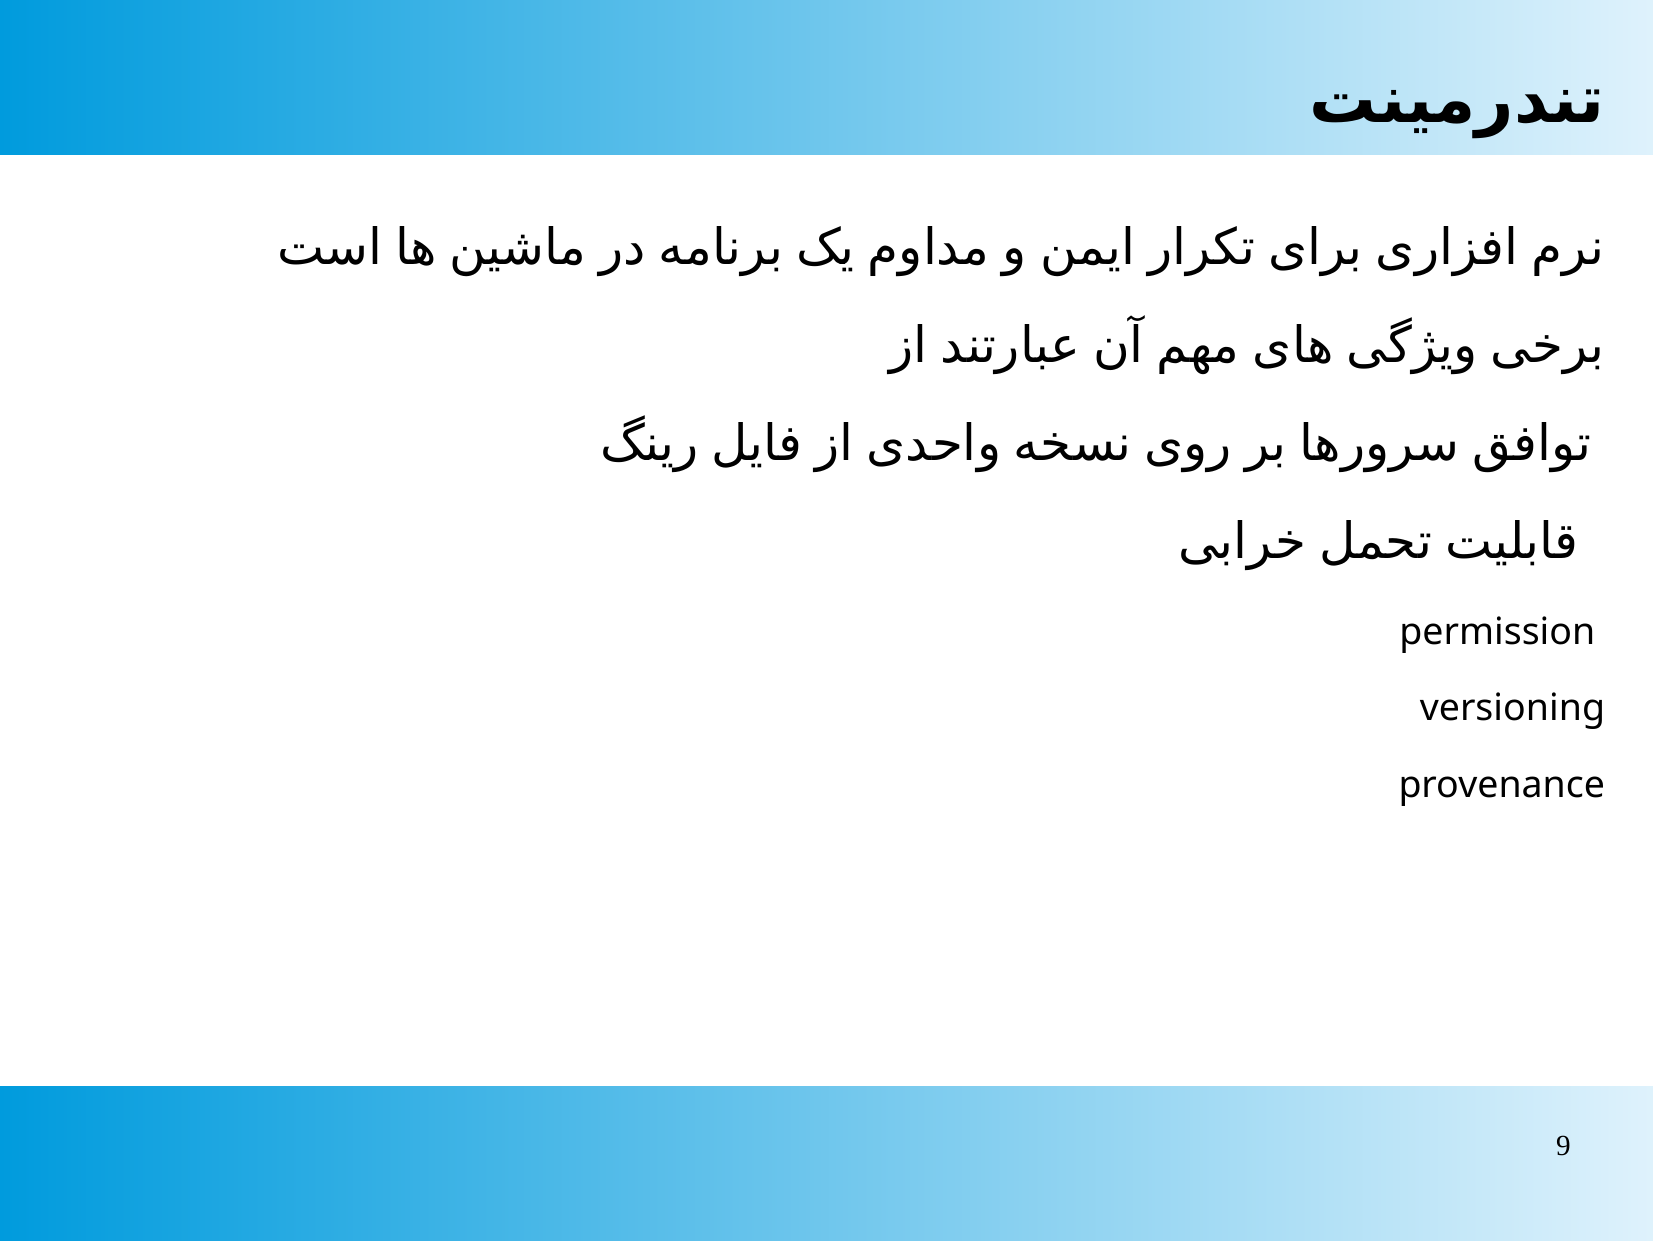

تندرمینت
 نرم افزاری برای تکرار ایمن و مداوم یک برنامه در ماشین ها است
برخی ویژگی های مهم آن عبارتند از
توافق سرورها بر روی نسخه واحدی از فایل رینگ
قابلیت تحمل خرابی
permission
versioning
provenance
9